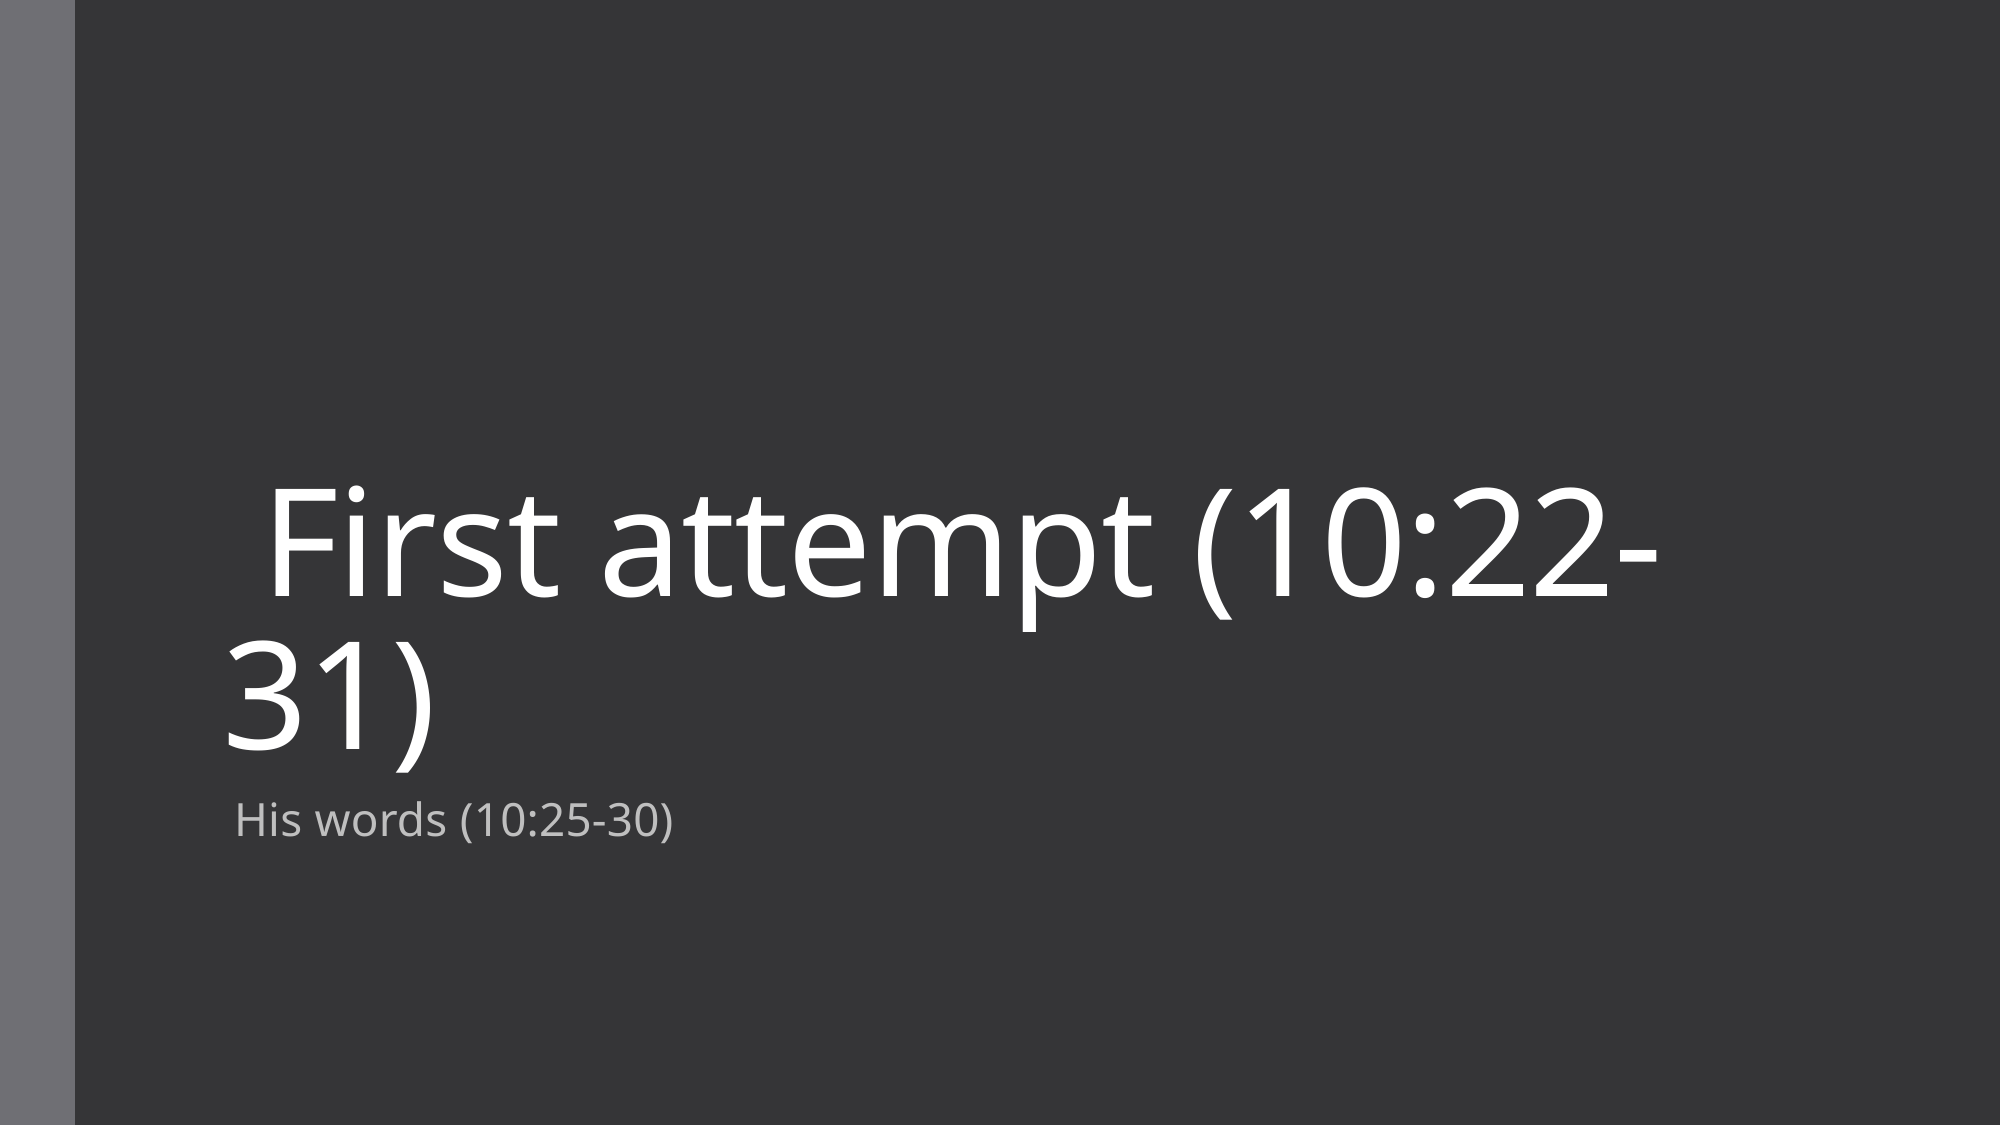

# First attempt (10:22-31)
 His words (10:25-30)